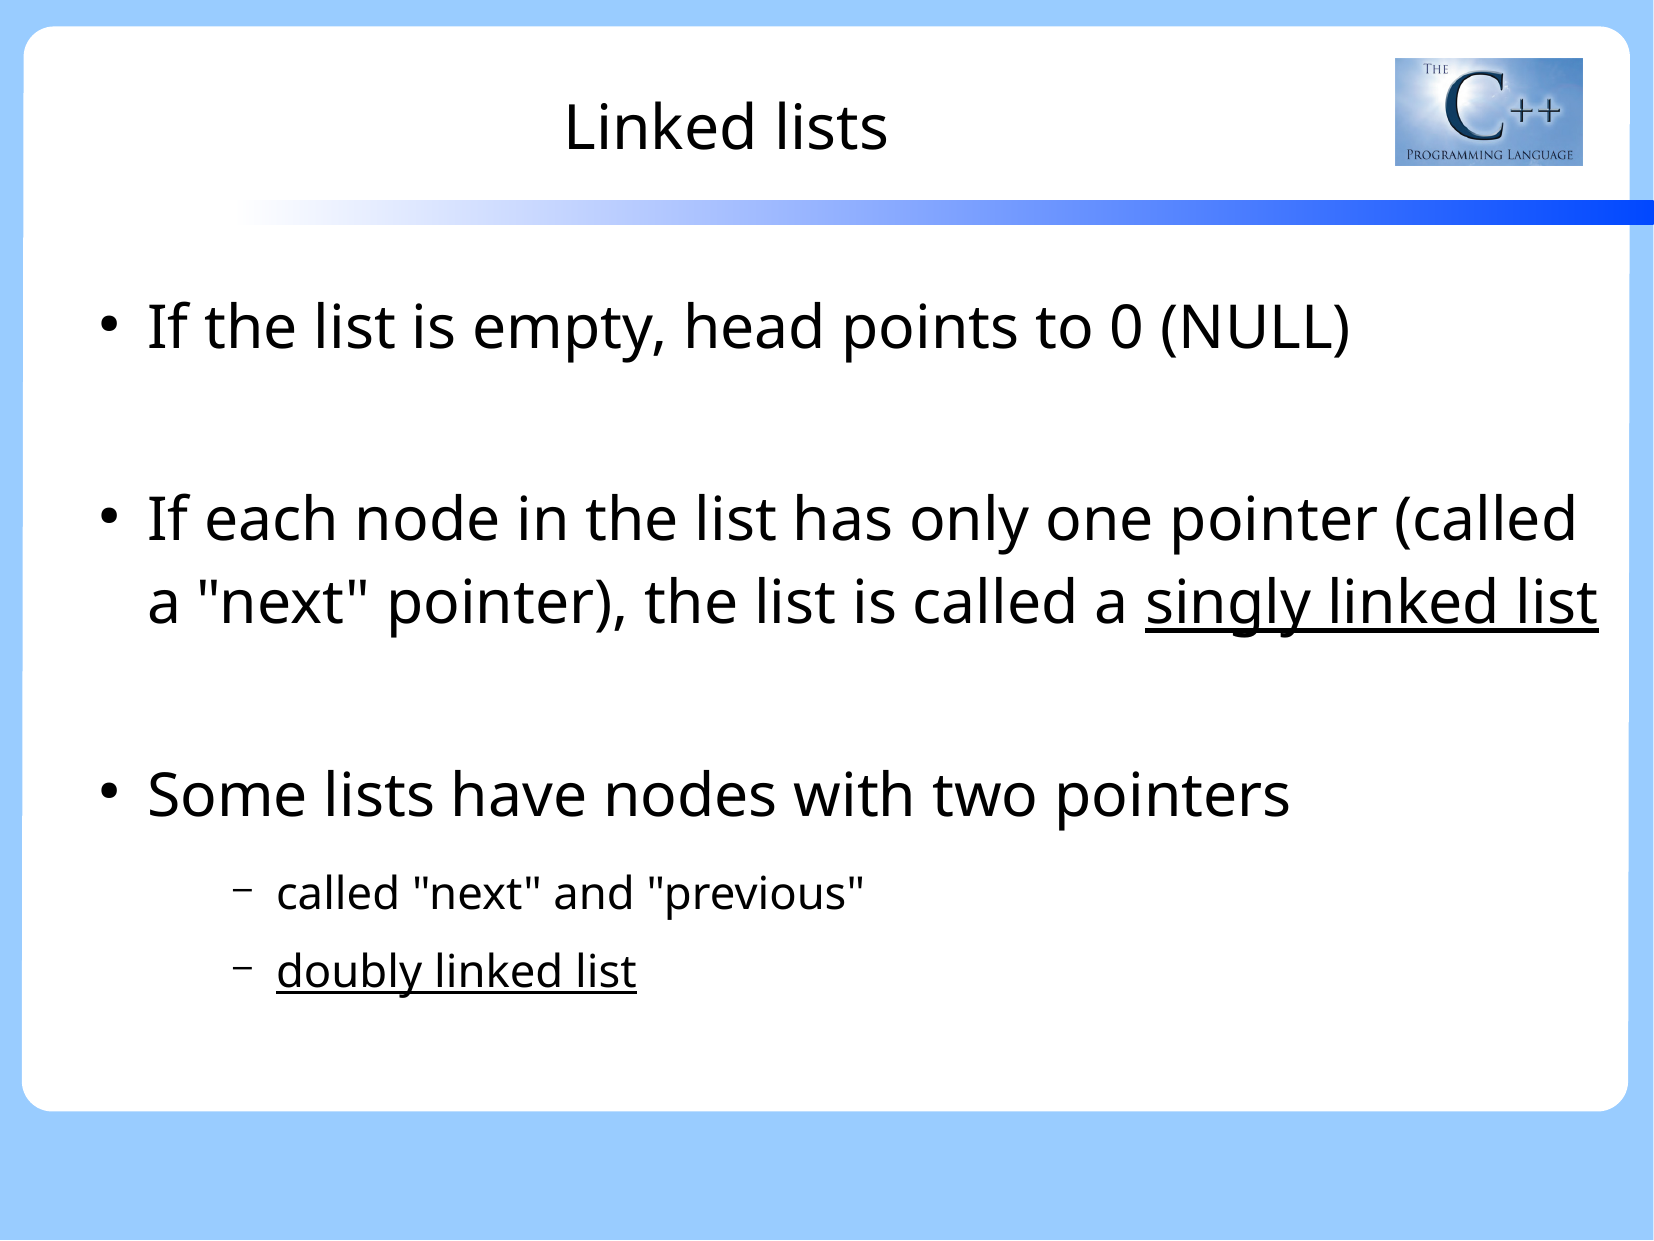

# Linked lists
If the list is empty, head points to 0 (NULL)
If each node in the list has only one pointer (called a "next" pointer), the list is called a singly linked list
Some lists have nodes with two pointers
called "next" and "previous"
doubly linked list